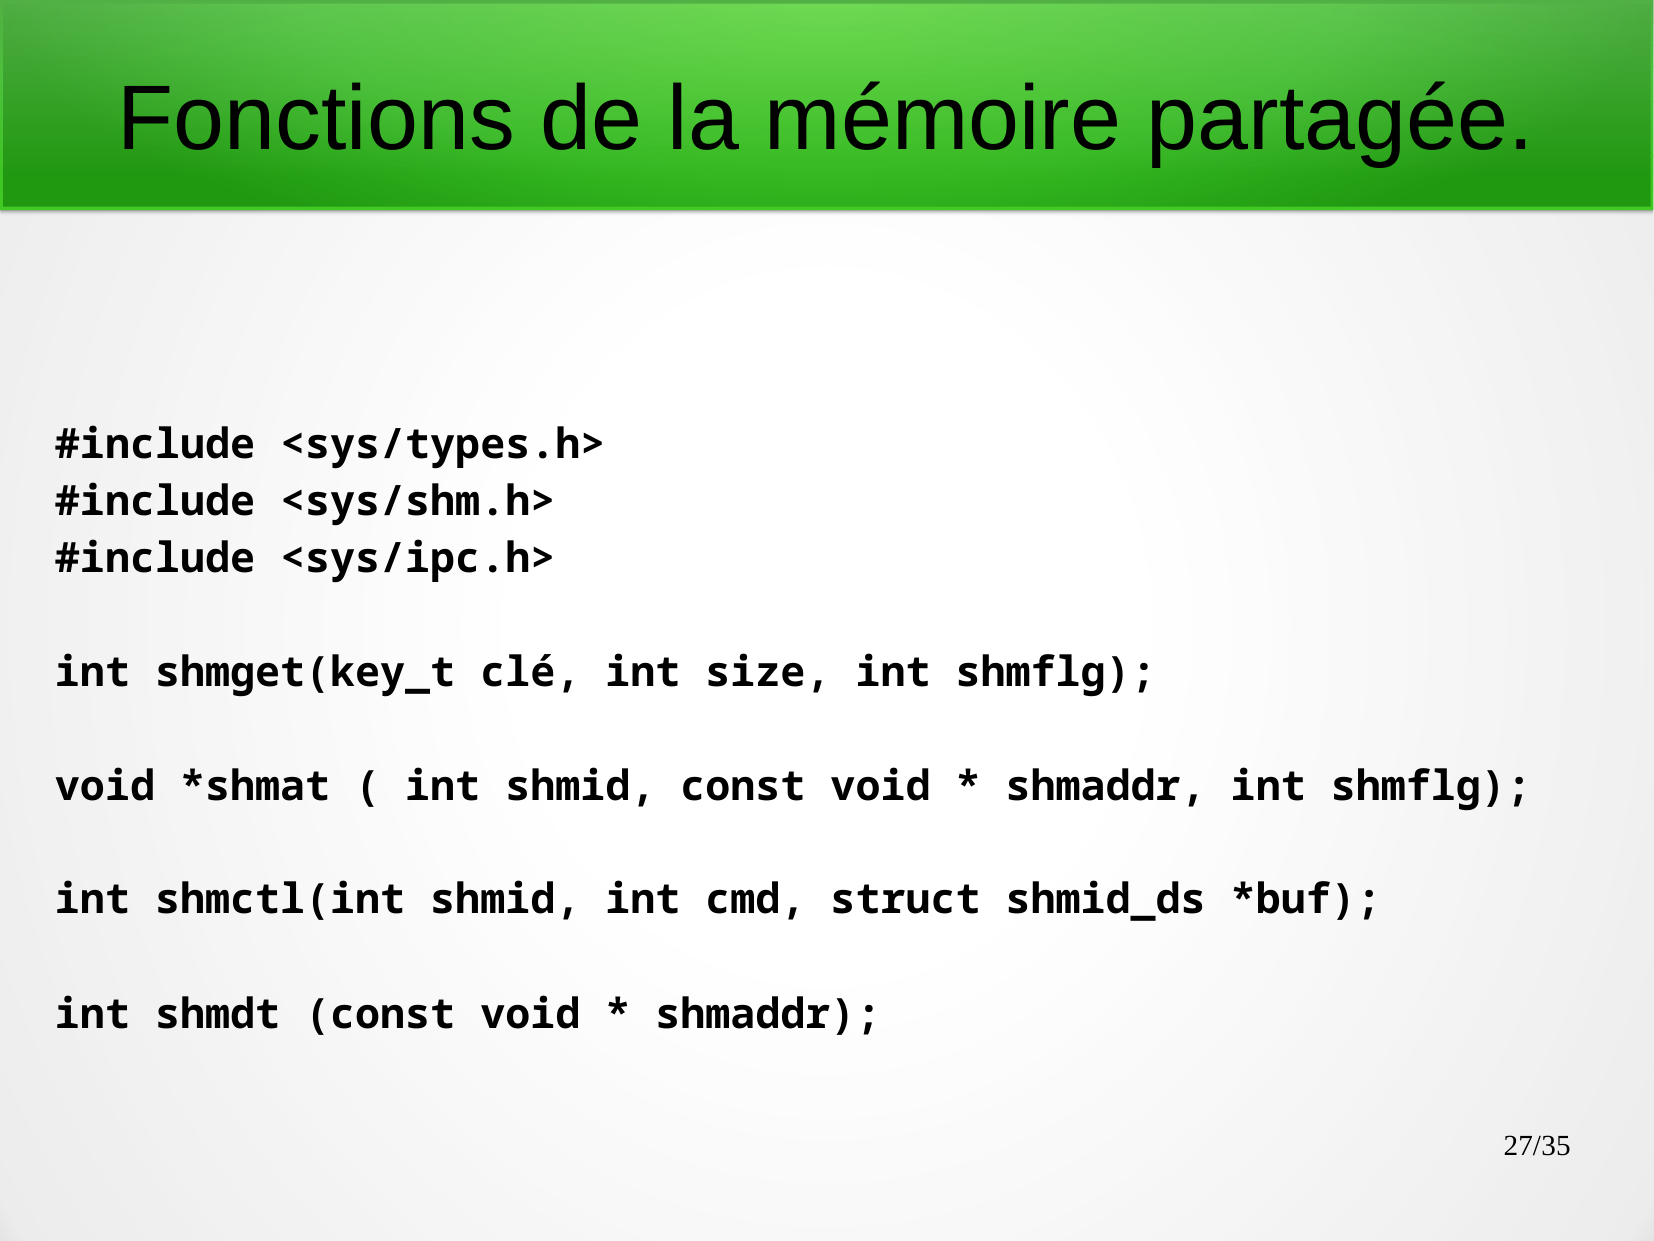

# Fonctions de la mémoire partagée.
#include <sys/types.h>
#include <sys/shm.h>
#include <sys/ipc.h>
int shmget(key_t clé, int size, int shmflg);
void *shmat ( int shmid, const void * shmaddr, int shmflg);
int shmctl(int shmid, int cmd, struct shmid_ds *buf);
int shmdt (const void * shmaddr);
27